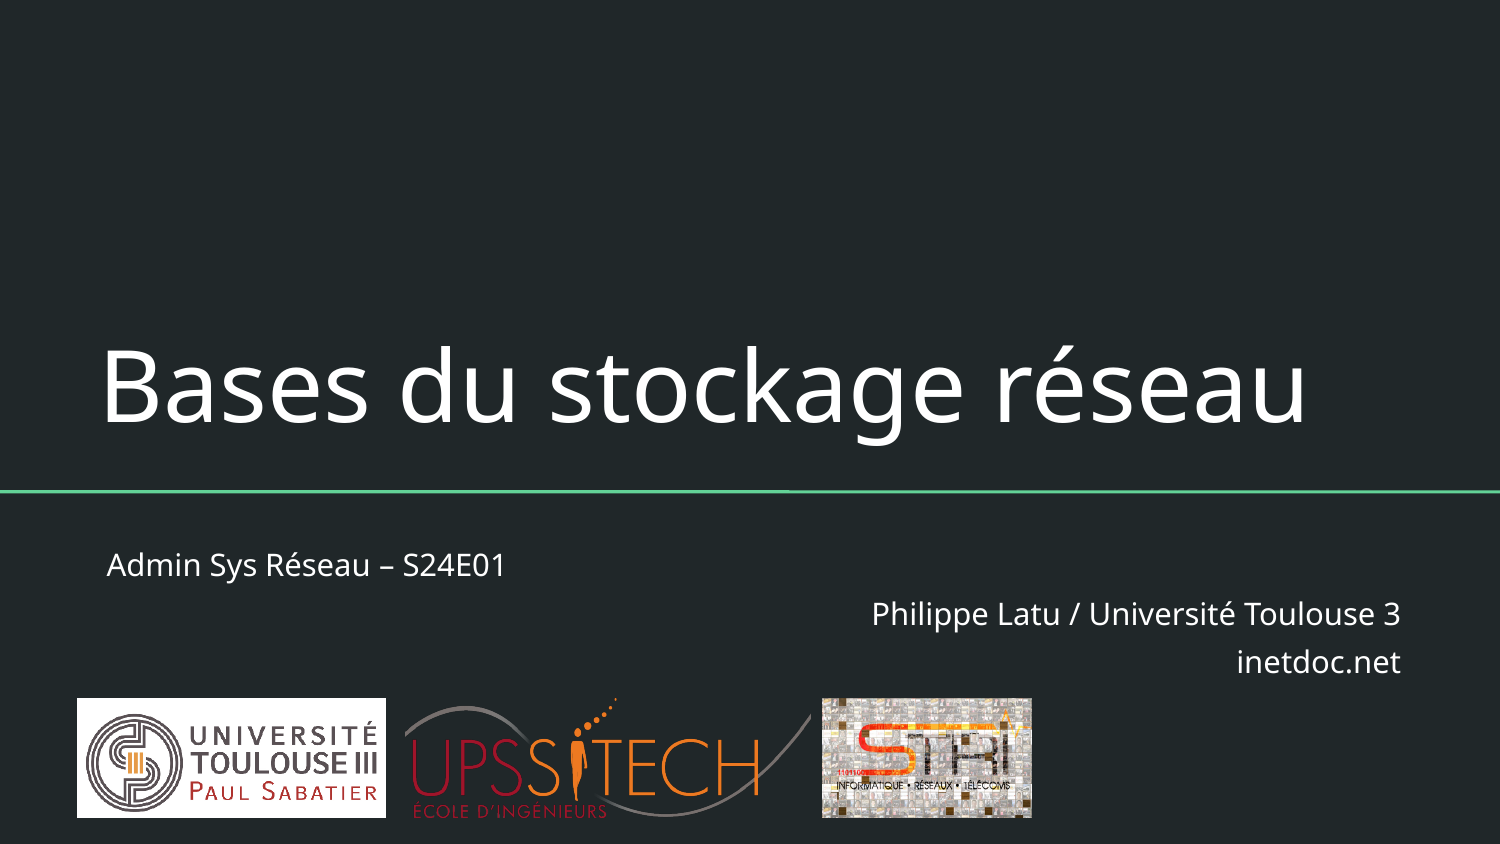

# Bases du stockage réseau
 Admin Sys Réseau – S24E01
Philippe Latu / Université Toulouse 3
inetdoc.net